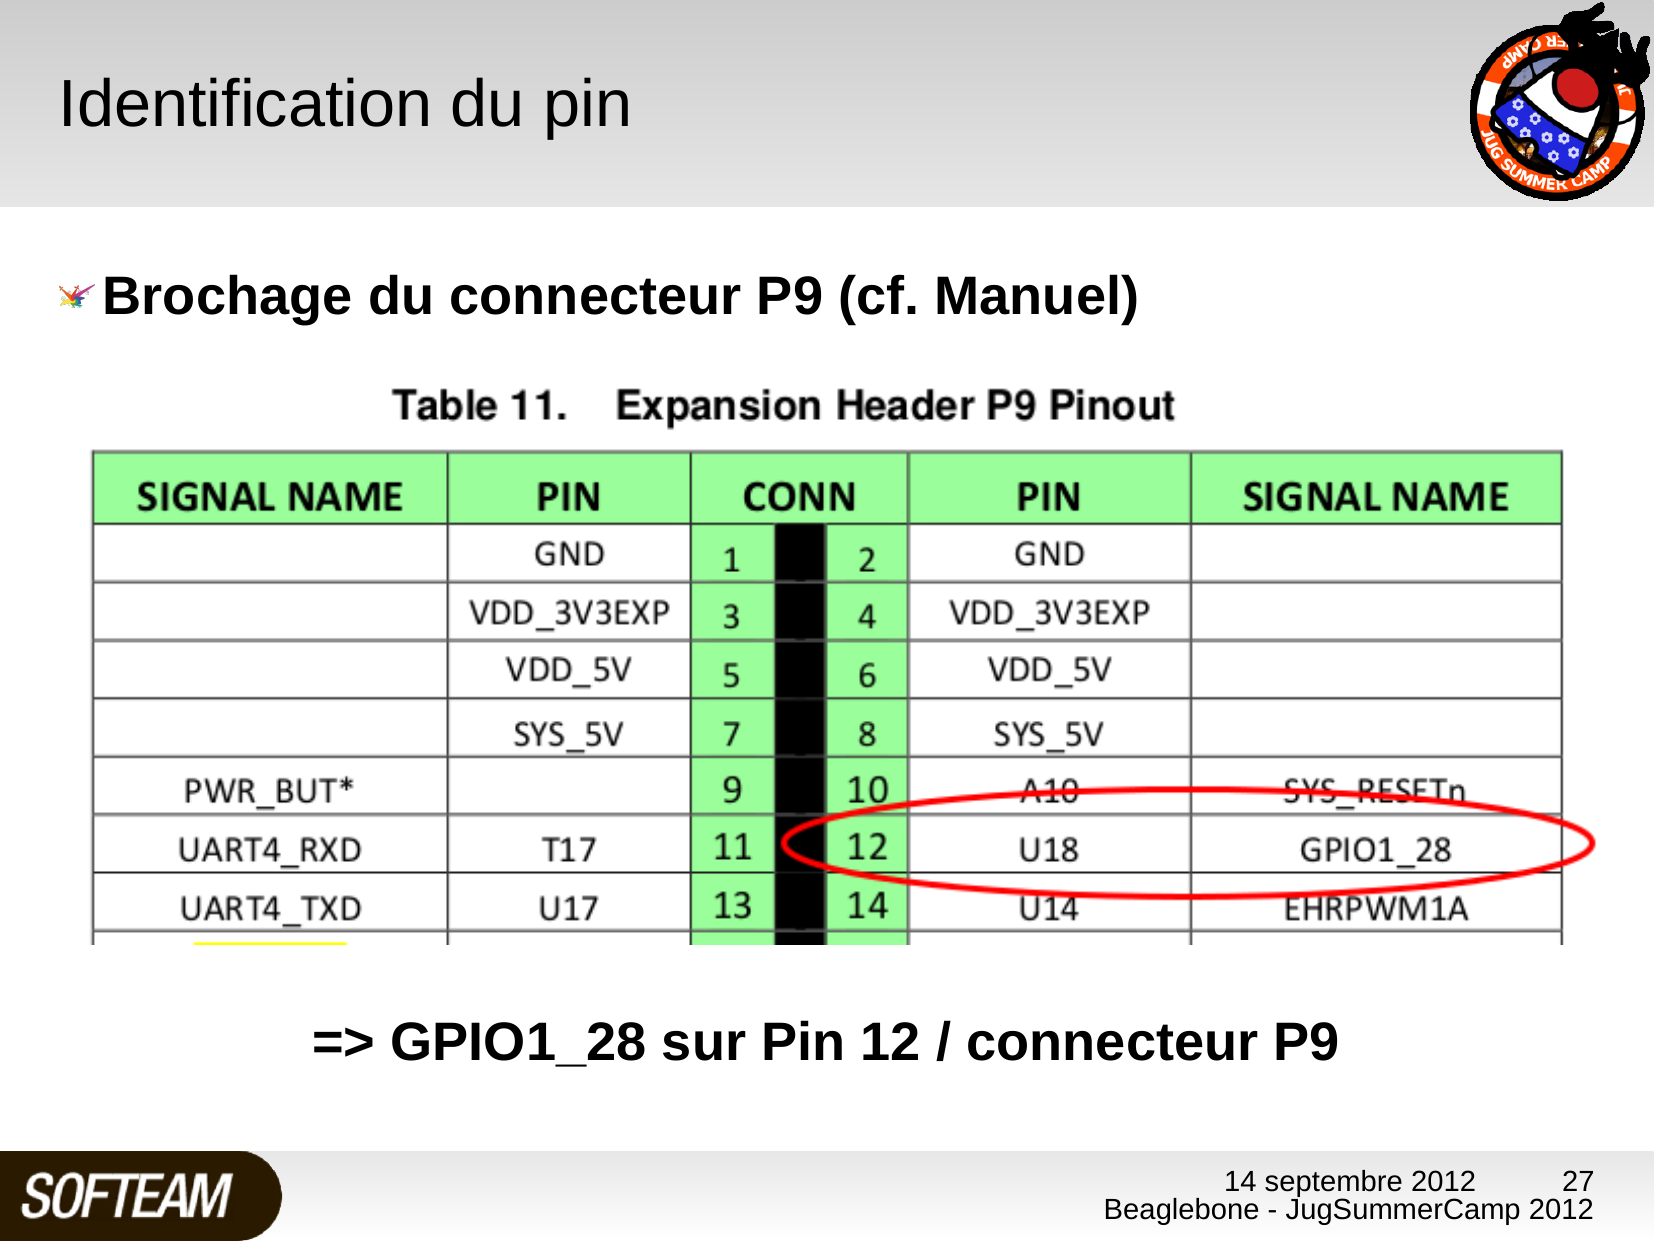

# Identification du pin
Brochage du connecteur P9 (cf. Manuel)
=> GPIO1_28 sur Pin 12 / connecteur P9
14 septembre 2012
27
Beaglebone - JugSummerCamp 2012